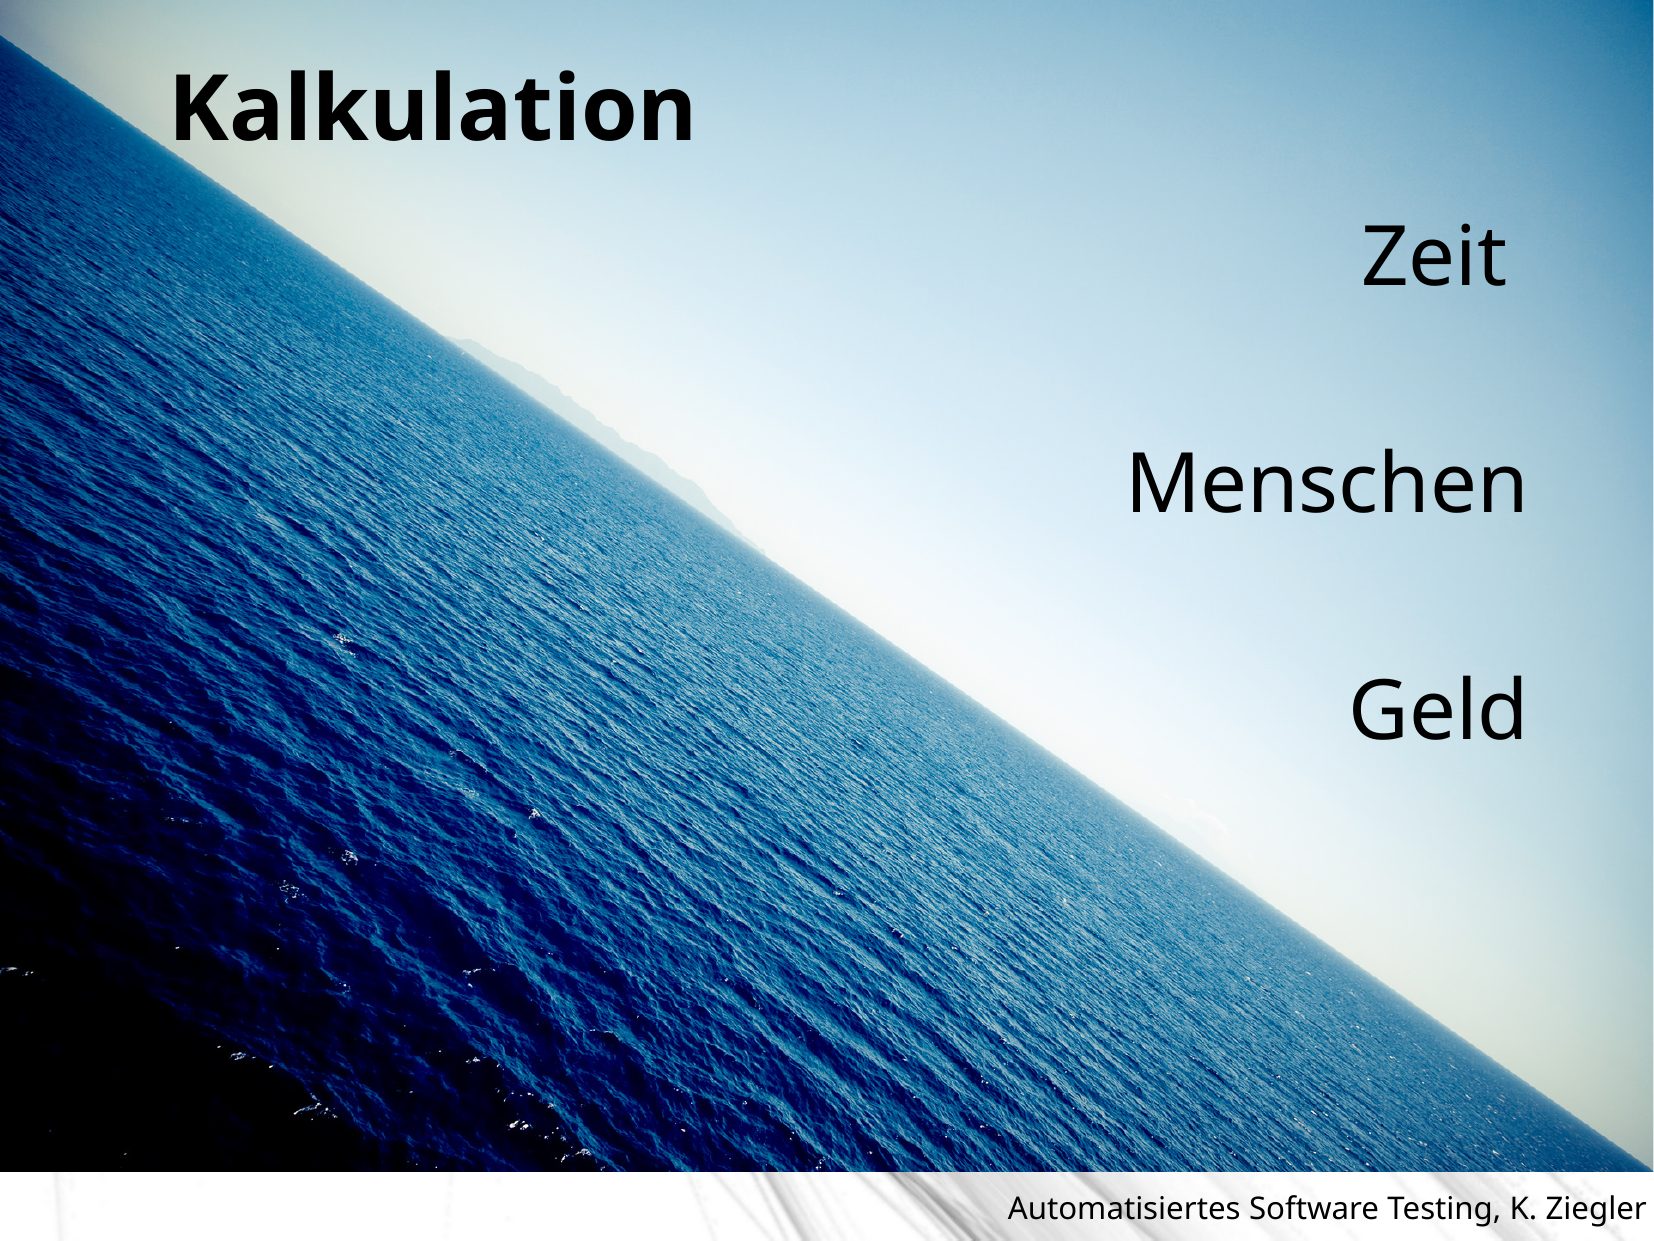

Kalkulation
#
Zeit
Menschen
Geld
Automatisiertes Software Testing, K. Ziegler